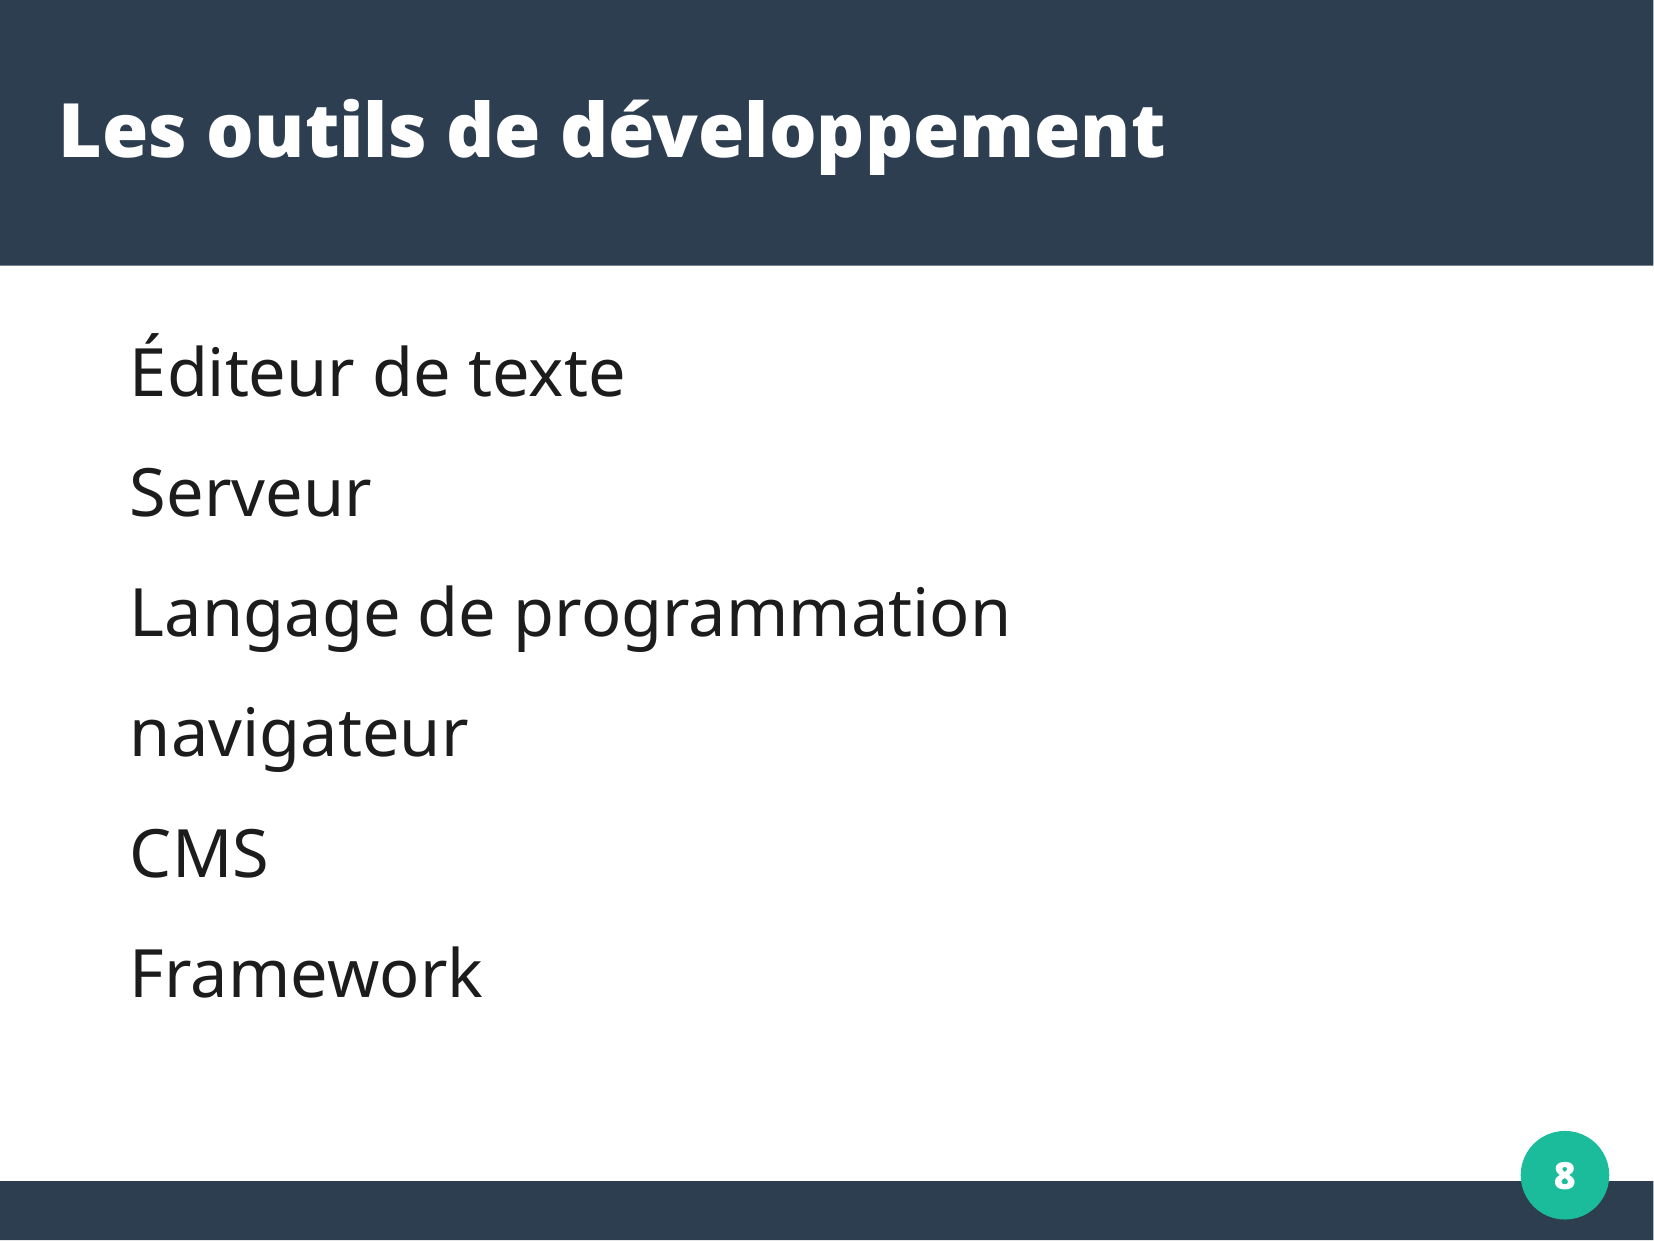

# Les outils de développement
Éditeur de texte
Serveur
Langage de programmation
navigateur
CMS
Framework
8